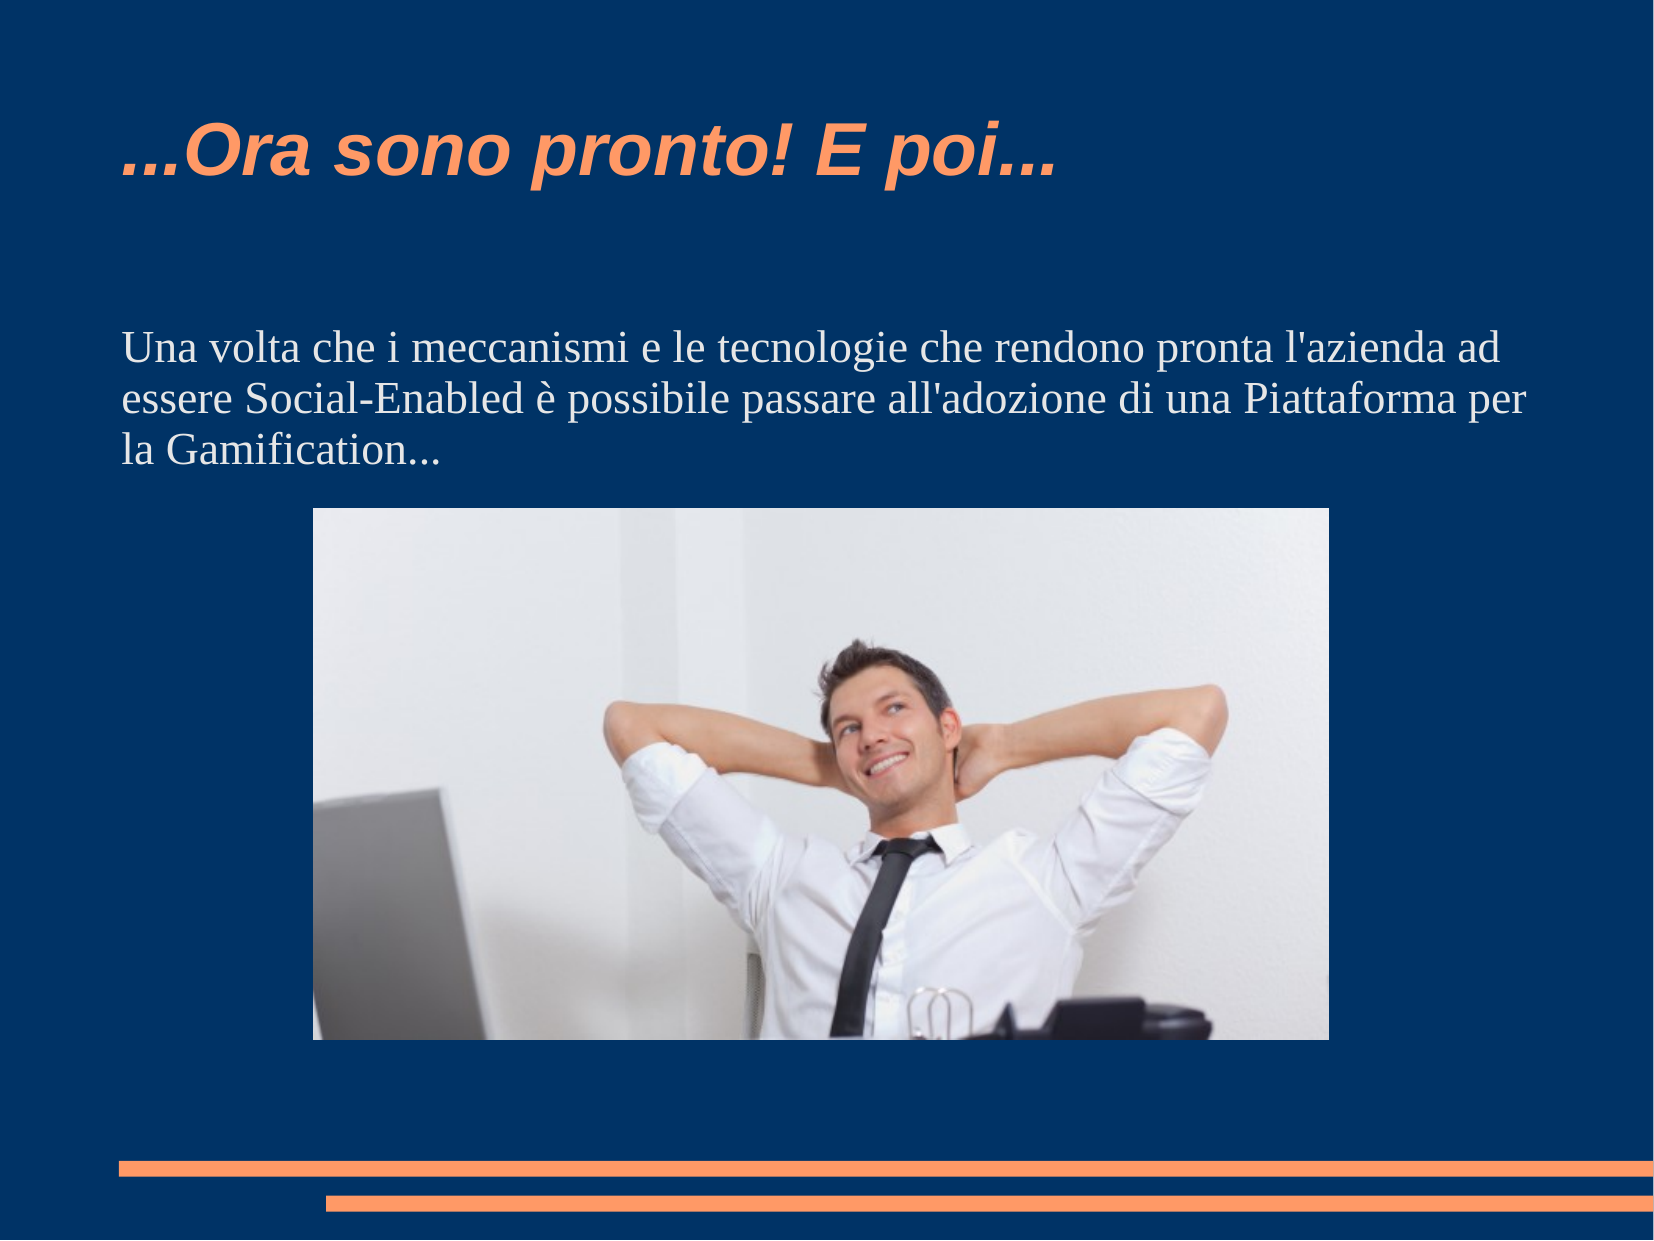

# ...Ora sono pronto! E poi...
Una volta che i meccanismi e le tecnologie che rendono pronta l'azienda ad essere Social-Enabled è possibile passare all'adozione di una Piattaforma per la Gamification...